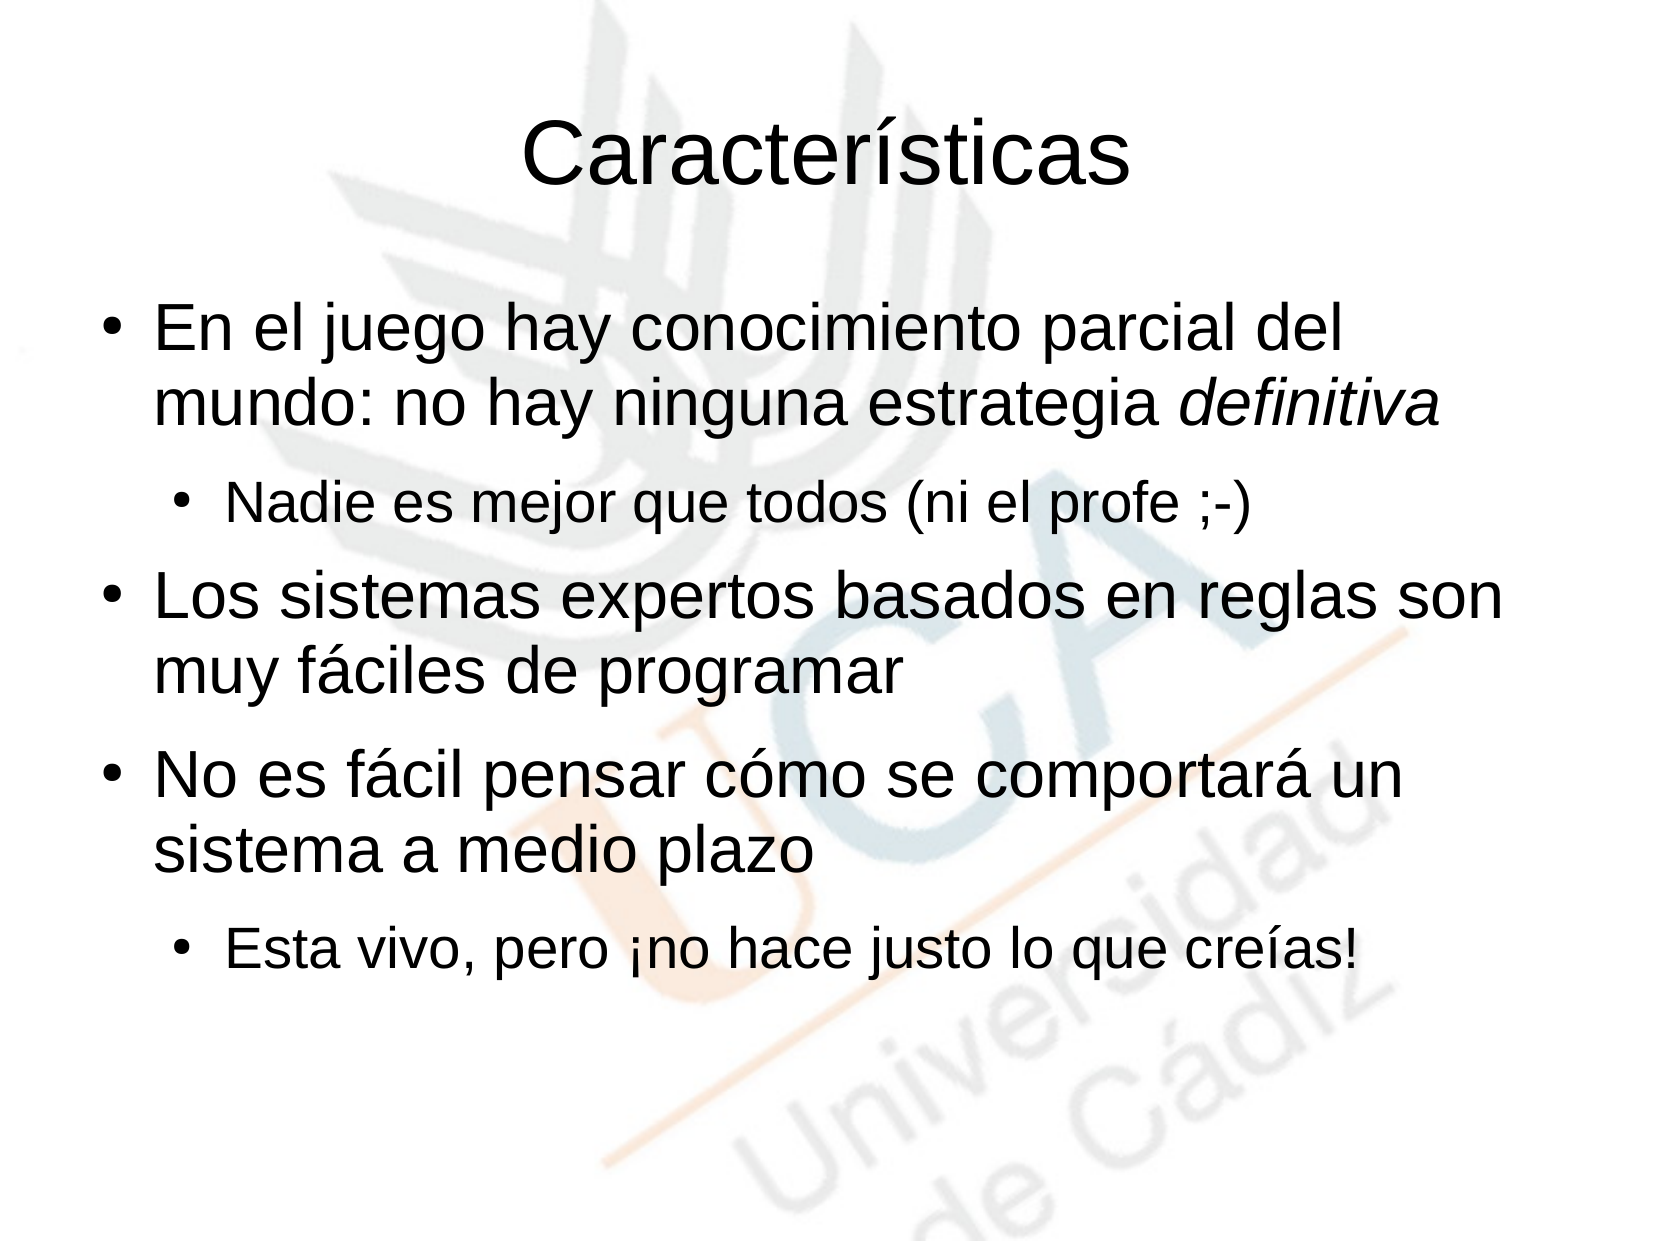

# Características
En el juego hay conocimiento parcial del mundo: no hay ninguna estrategia definitiva
Nadie es mejor que todos (ni el profe ;-)
Los sistemas expertos basados en reglas son muy fáciles de programar
No es fácil pensar cómo se comportará un sistema a medio plazo
Esta vivo, pero ¡no hace justo lo que creías!